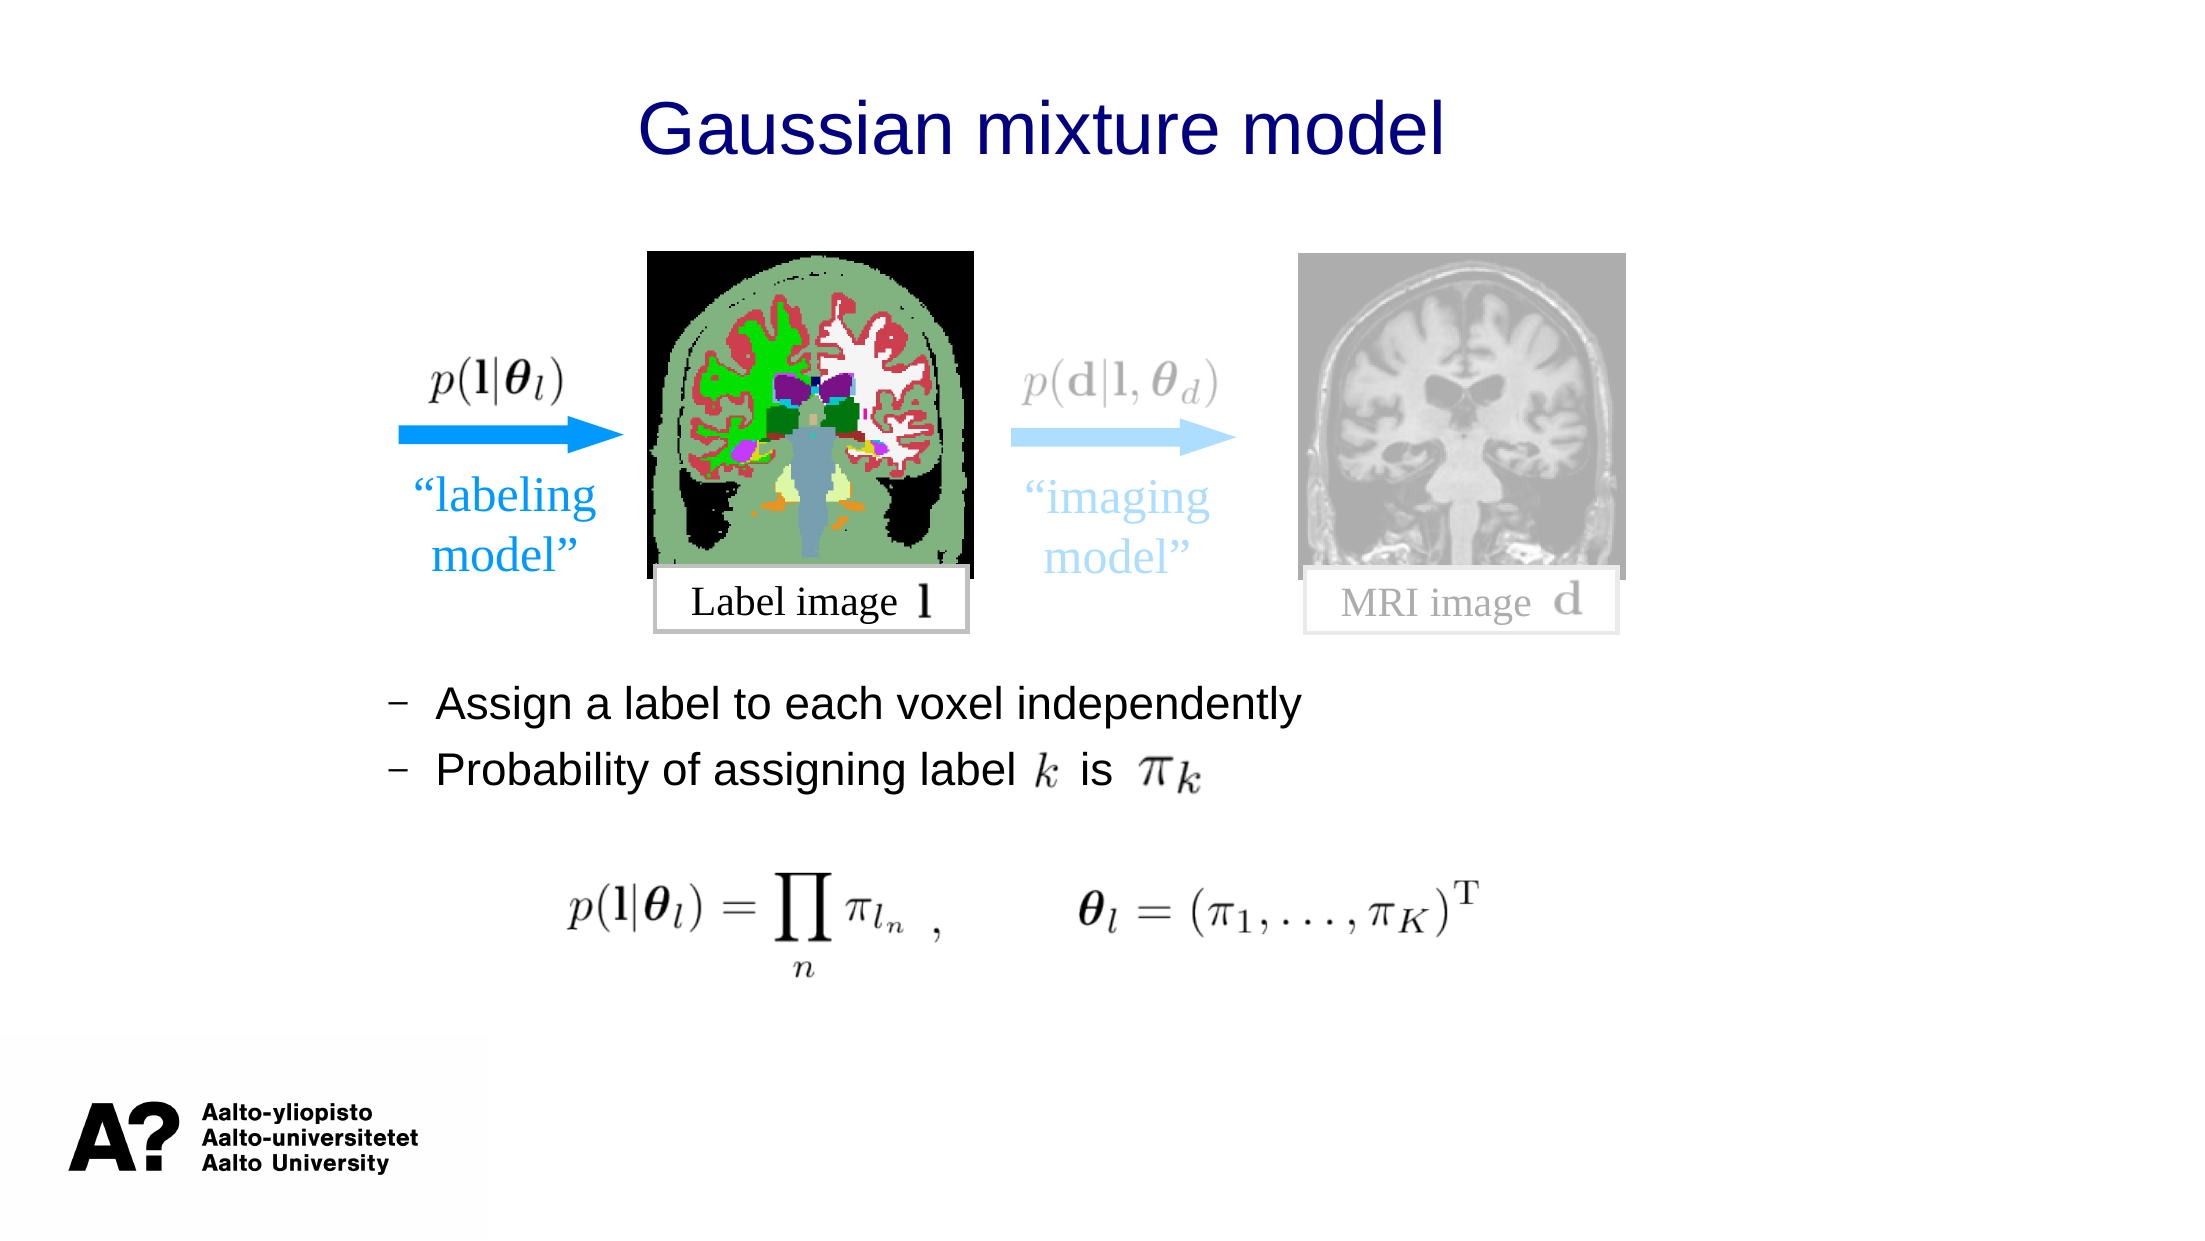

# Gaussian mixture model
“labeling model”
“imaging model”
 Label image
 MRI image
Assign a label to each voxel independently
Probability of assigning label is